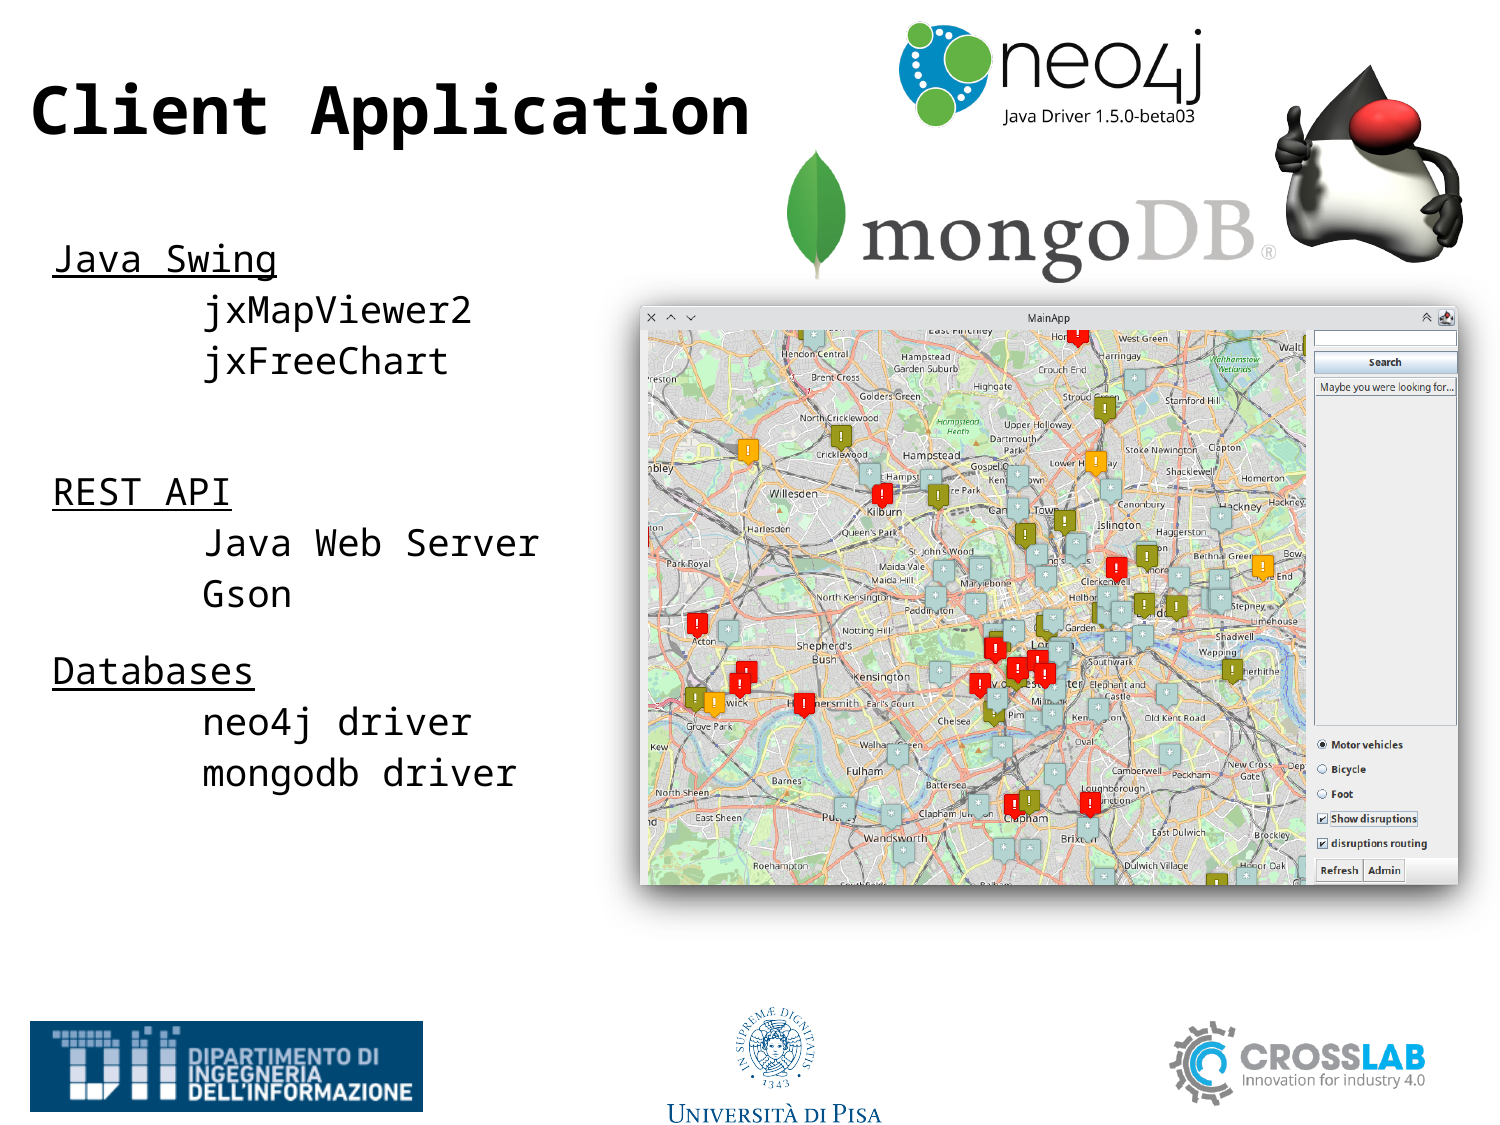

# Client Application
Java Swing
	jxMapViewer2
	jxFreeChart
REST API
	Java Web Server
	Gson
Databases
	neo4j driver
	mongodb driver